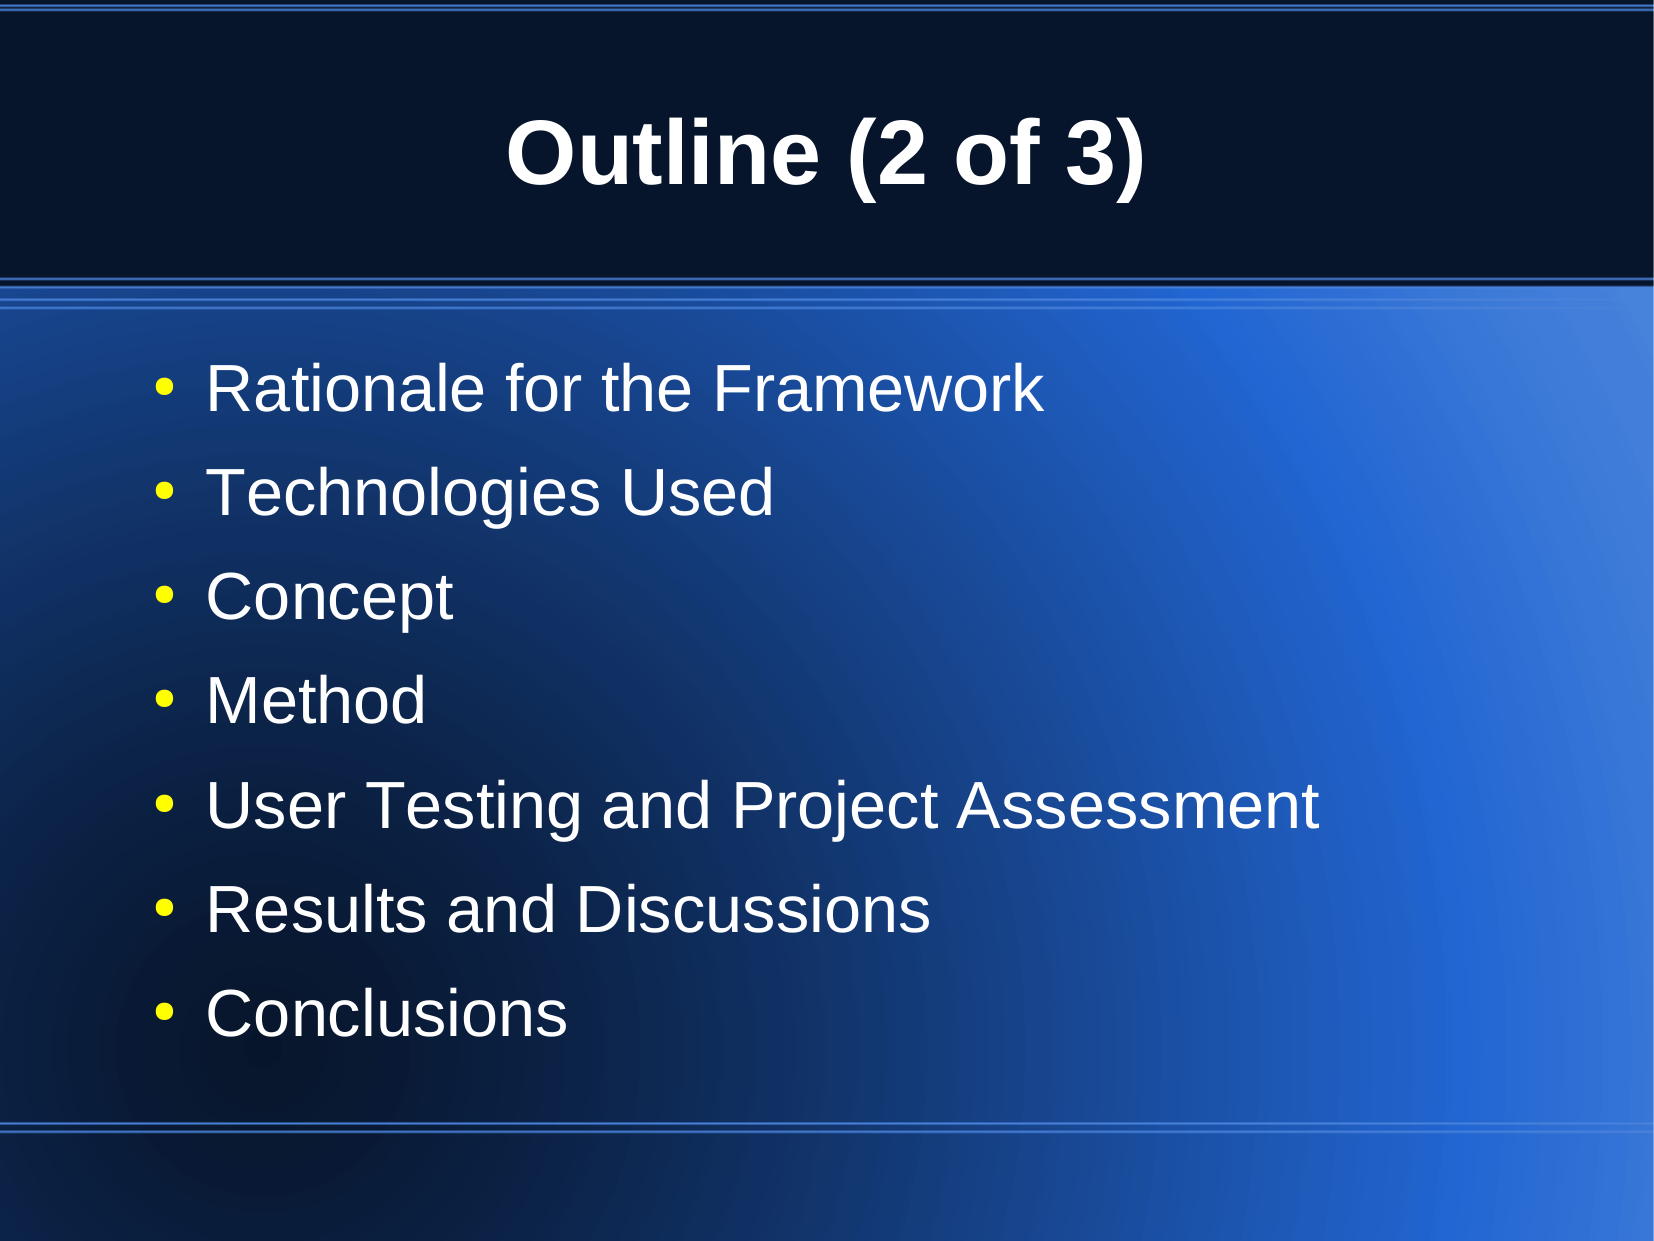

# Outline (2 of 3)
Rationale for the Framework
Technologies Used
Concept
Method
User Testing and Project Assessment
Results and Discussions
Conclusions